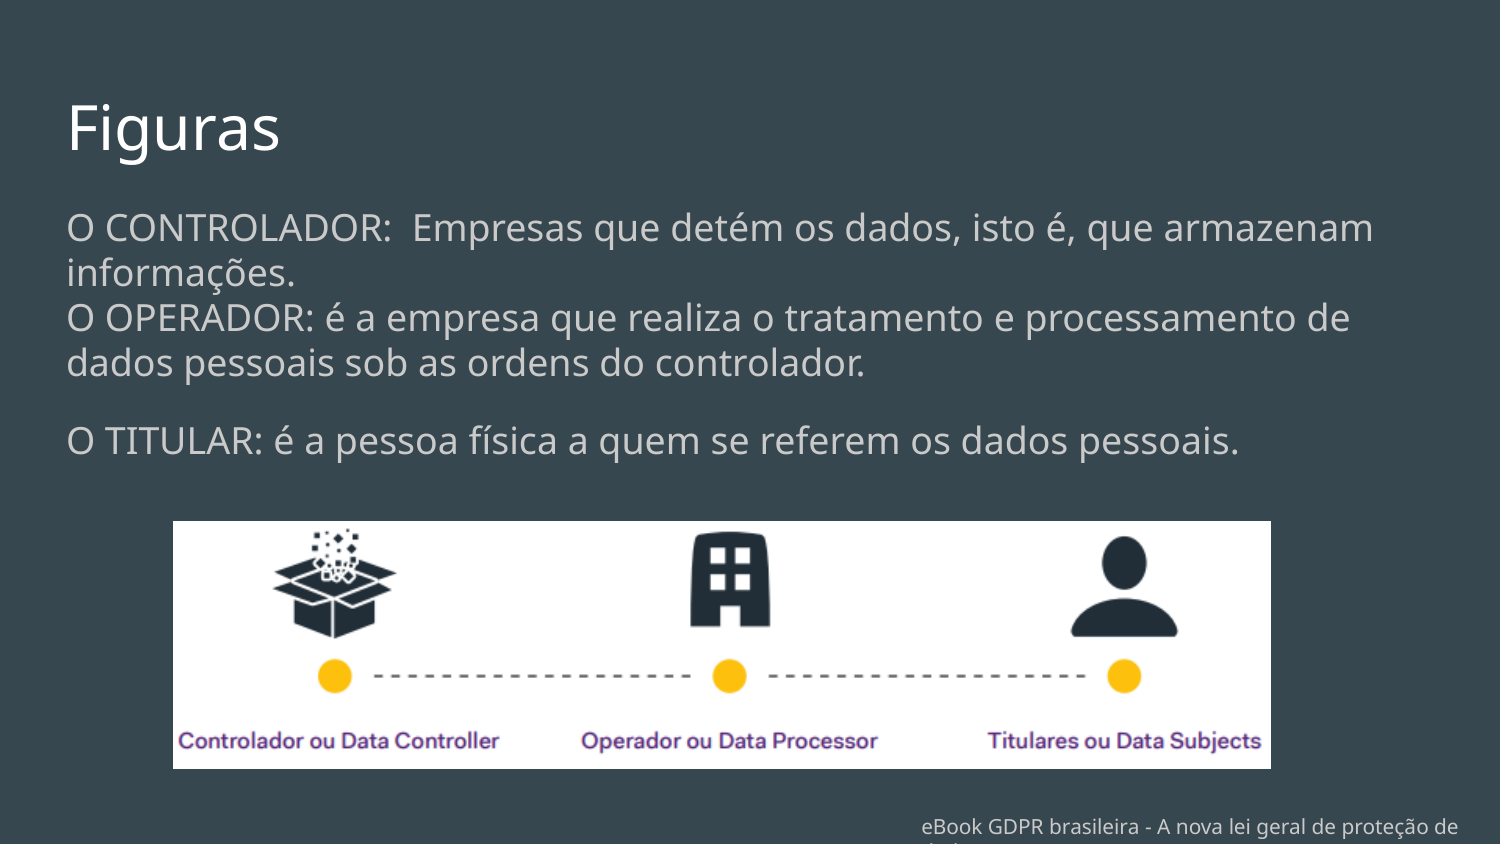

# Figuras
O CONTROLADOR: Empresas que detém os dados, isto é, que armazenam informações.
O OPERADOR: é a empresa que realiza o tratamento e processamento de dados pessoais sob as ordens do controlador.
O TITULAR: é a pessoa física a quem se referem os dados pessoais.
eBook GDPR brasileira - A nova lei geral de proteção de dados